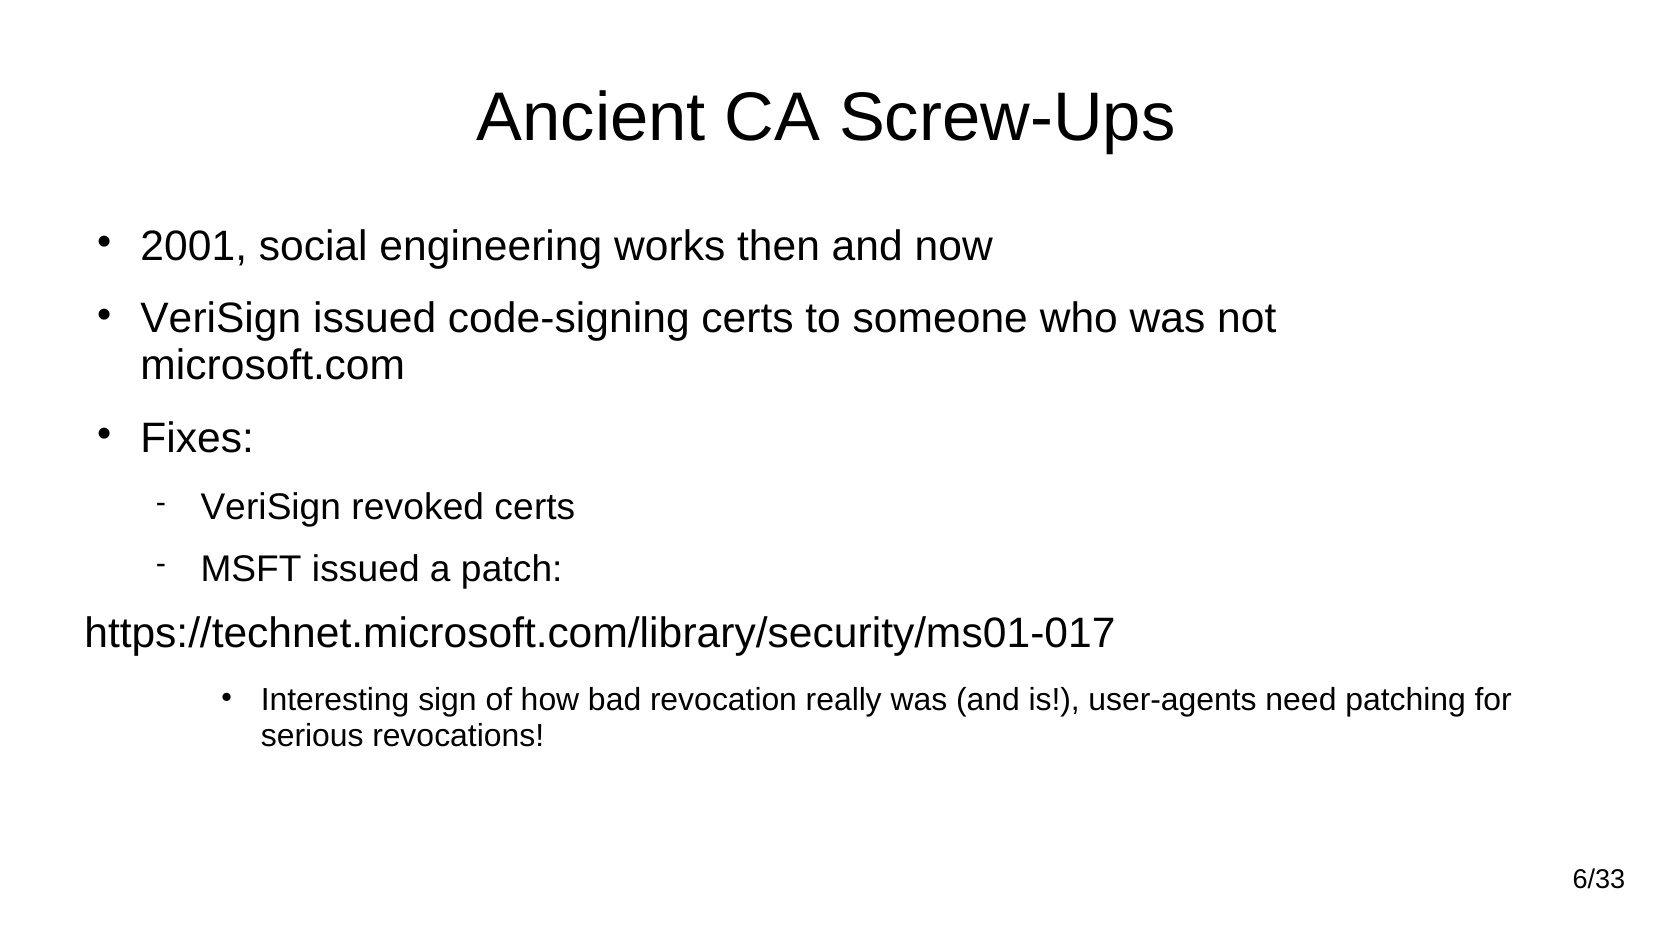

# Ancient CA Screw-Ups
2001, social engineering works then and now
VeriSign issued code-signing certs to someone who was not microsoft.com
Fixes:
VeriSign revoked certs
MSFT issued a patch:
https://technet.microsoft.com/library/security/ms01-017
Interesting sign of how bad revocation really was (and is!), user-agents need patching for serious revocations!